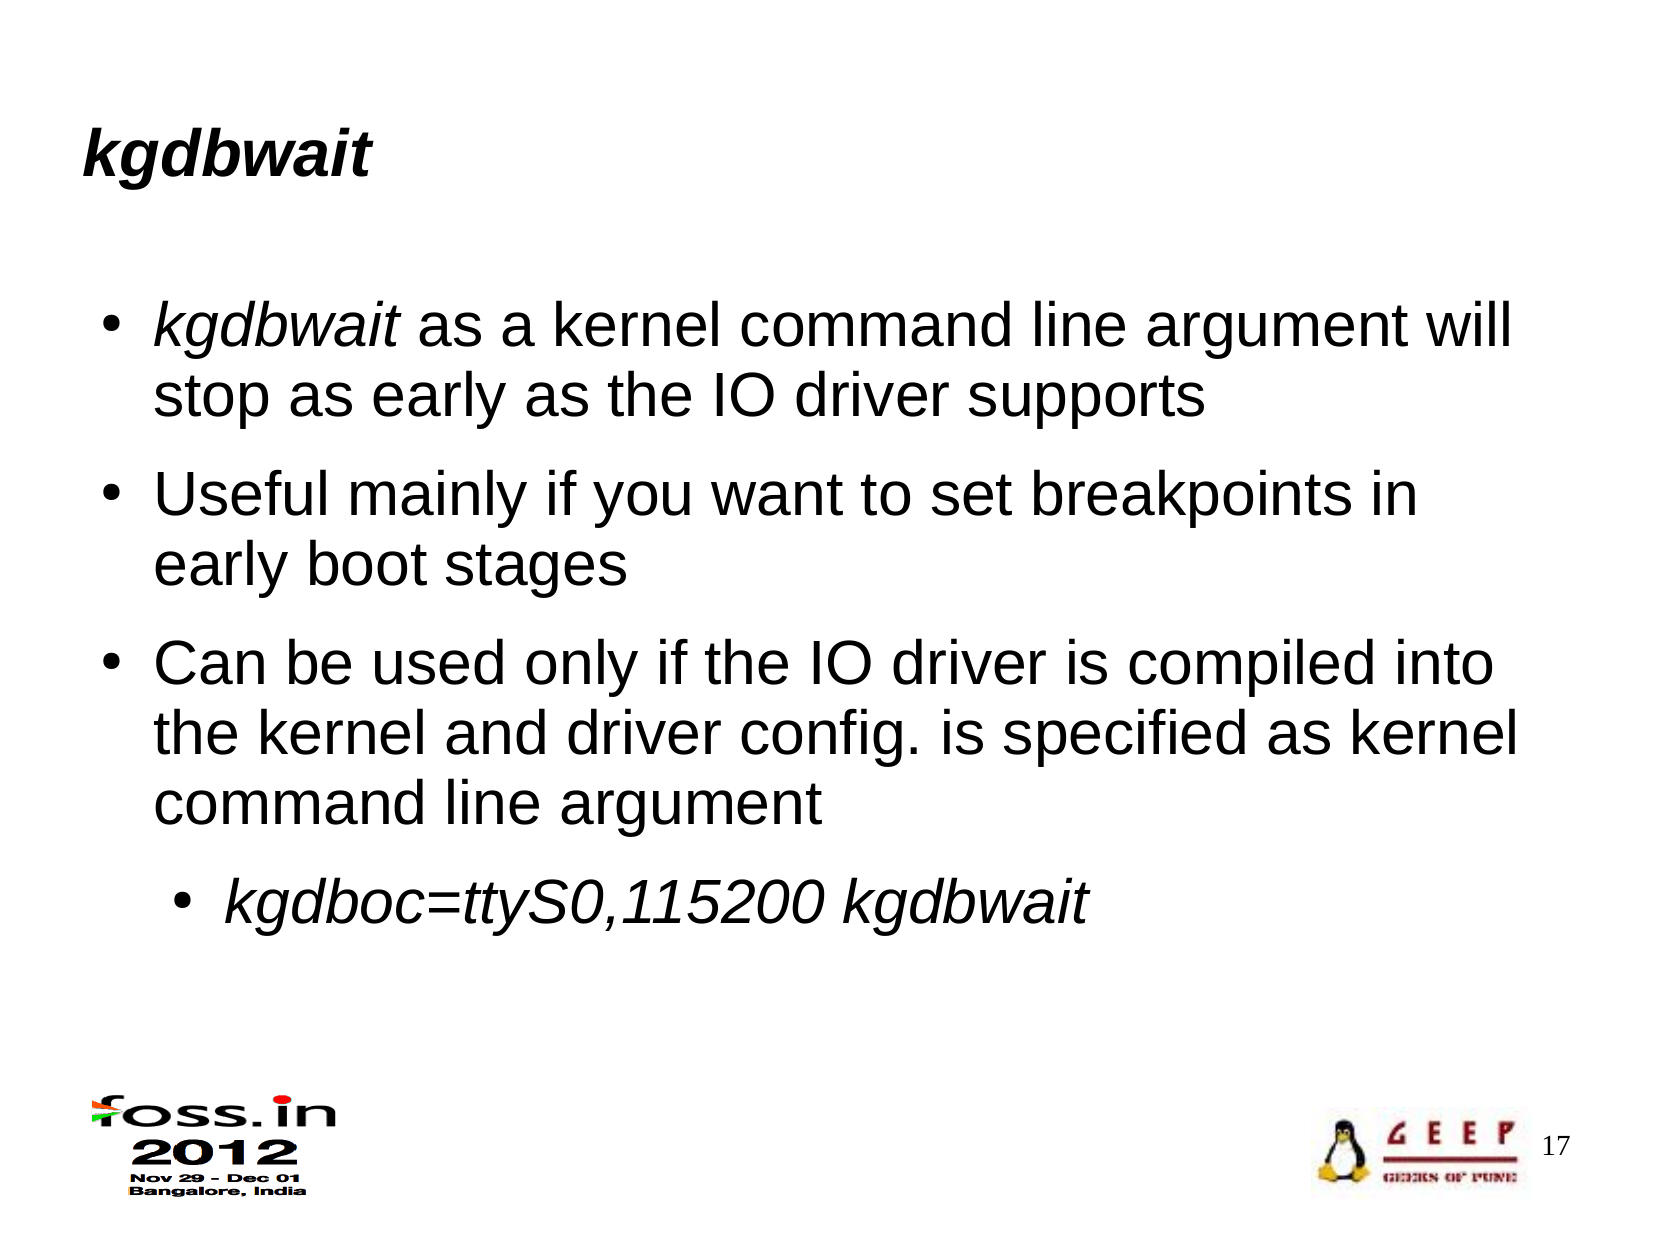

# kgdbwait
kgdbwait as a kernel command line argument will stop as early as the IO driver supports
Useful mainly if you want to set breakpoints in early boot stages
Can be used only if the IO driver is compiled into the kernel and driver config. is specified as kernel command line argument
kgdboc=ttyS0,115200 kgdbwait
17